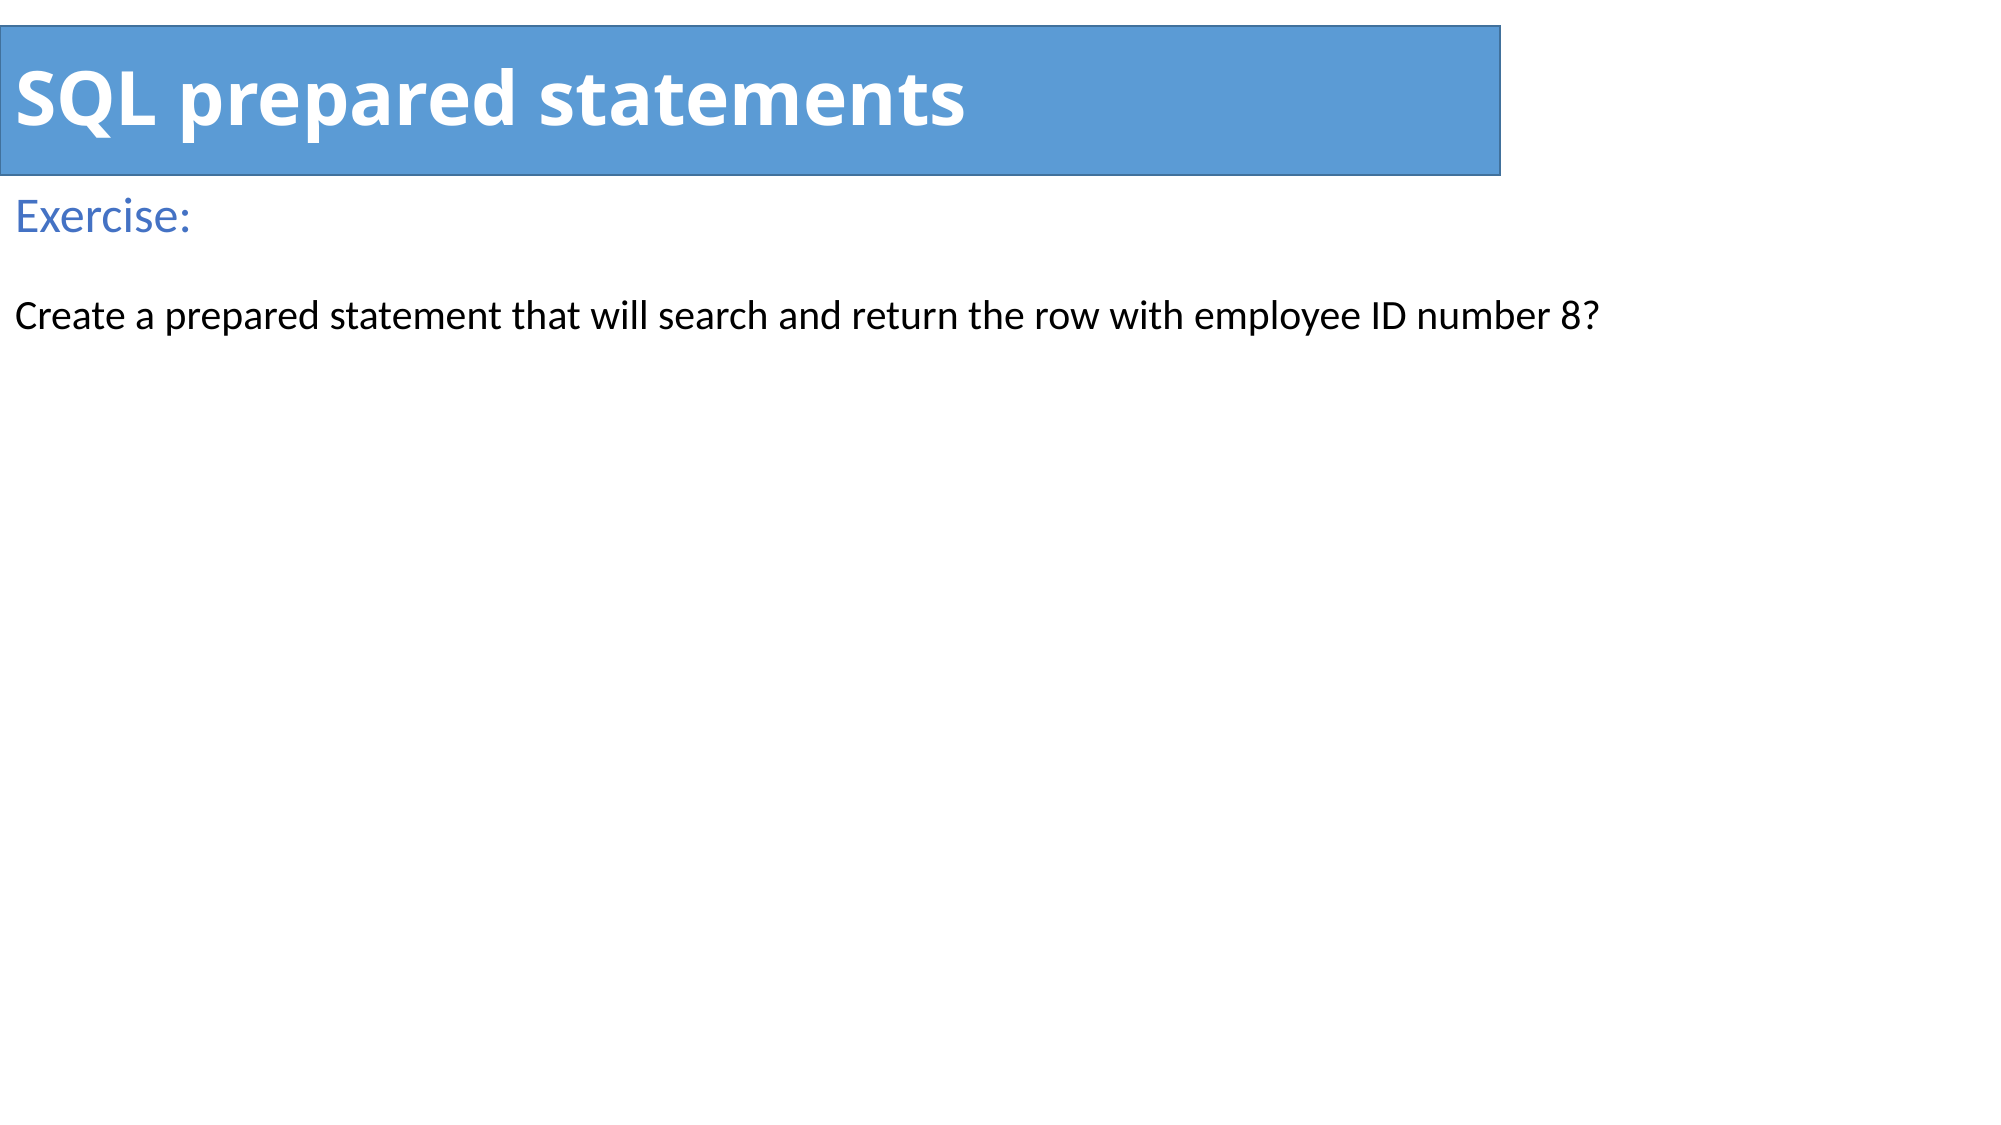

# SQL prepared statements
Exercise:
Create a prepared statement that will search and return the row with employee ID number 8?